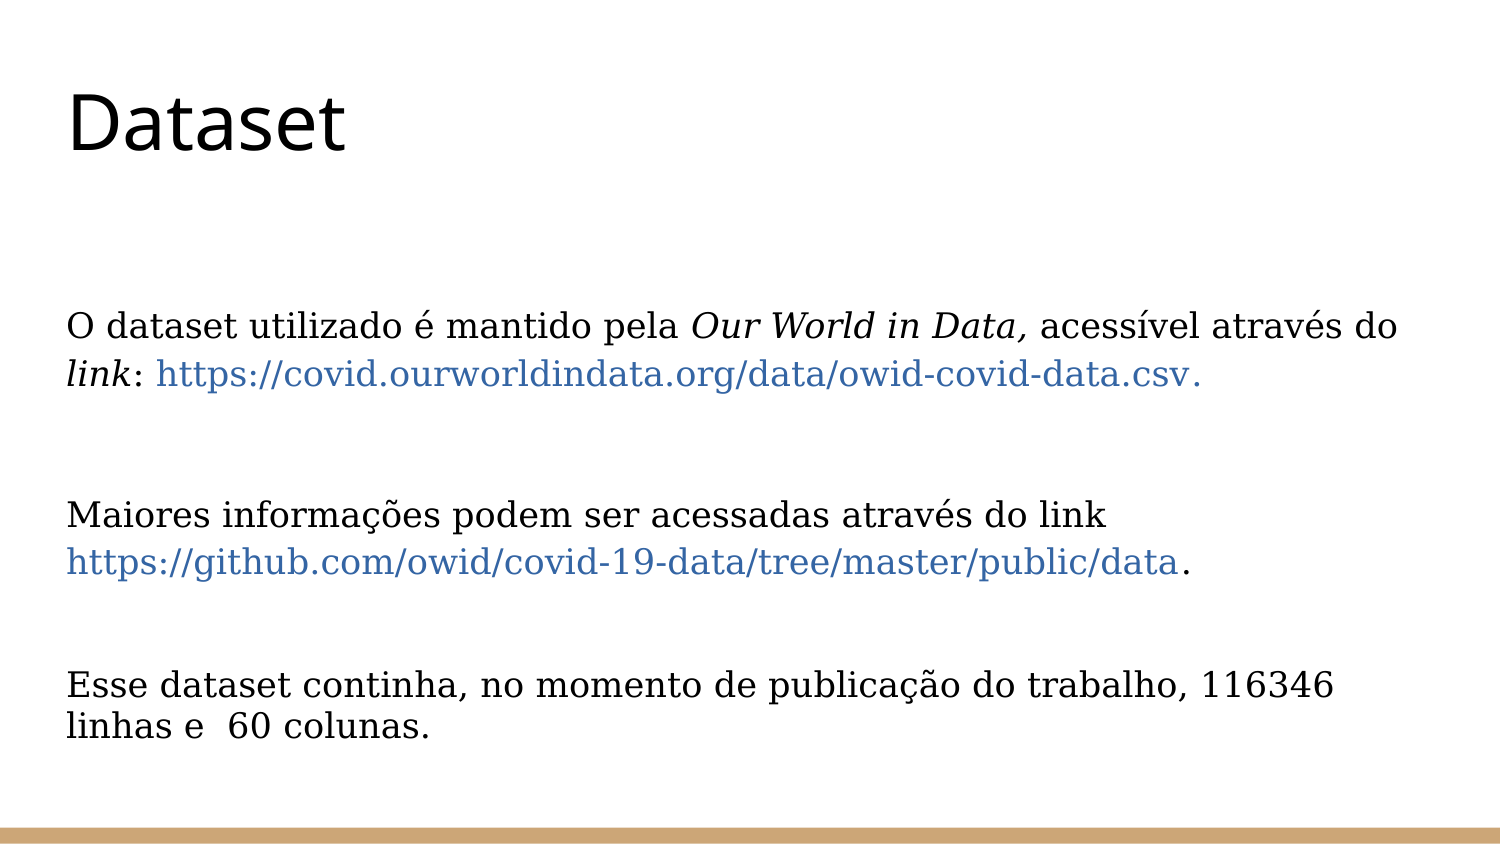

# Dataset
O dataset utilizado é mantido pela Our World in Data, acessível através do link: https://covid.ourworldindata.org/data/owid-covid-data.csv.
Maiores informações podem ser acessadas através do link https://github.com/owid/covid-19-data/tree/master/public/data.
Esse dataset continha, no momento de publicação do trabalho, 116346 linhas e 60 colunas.